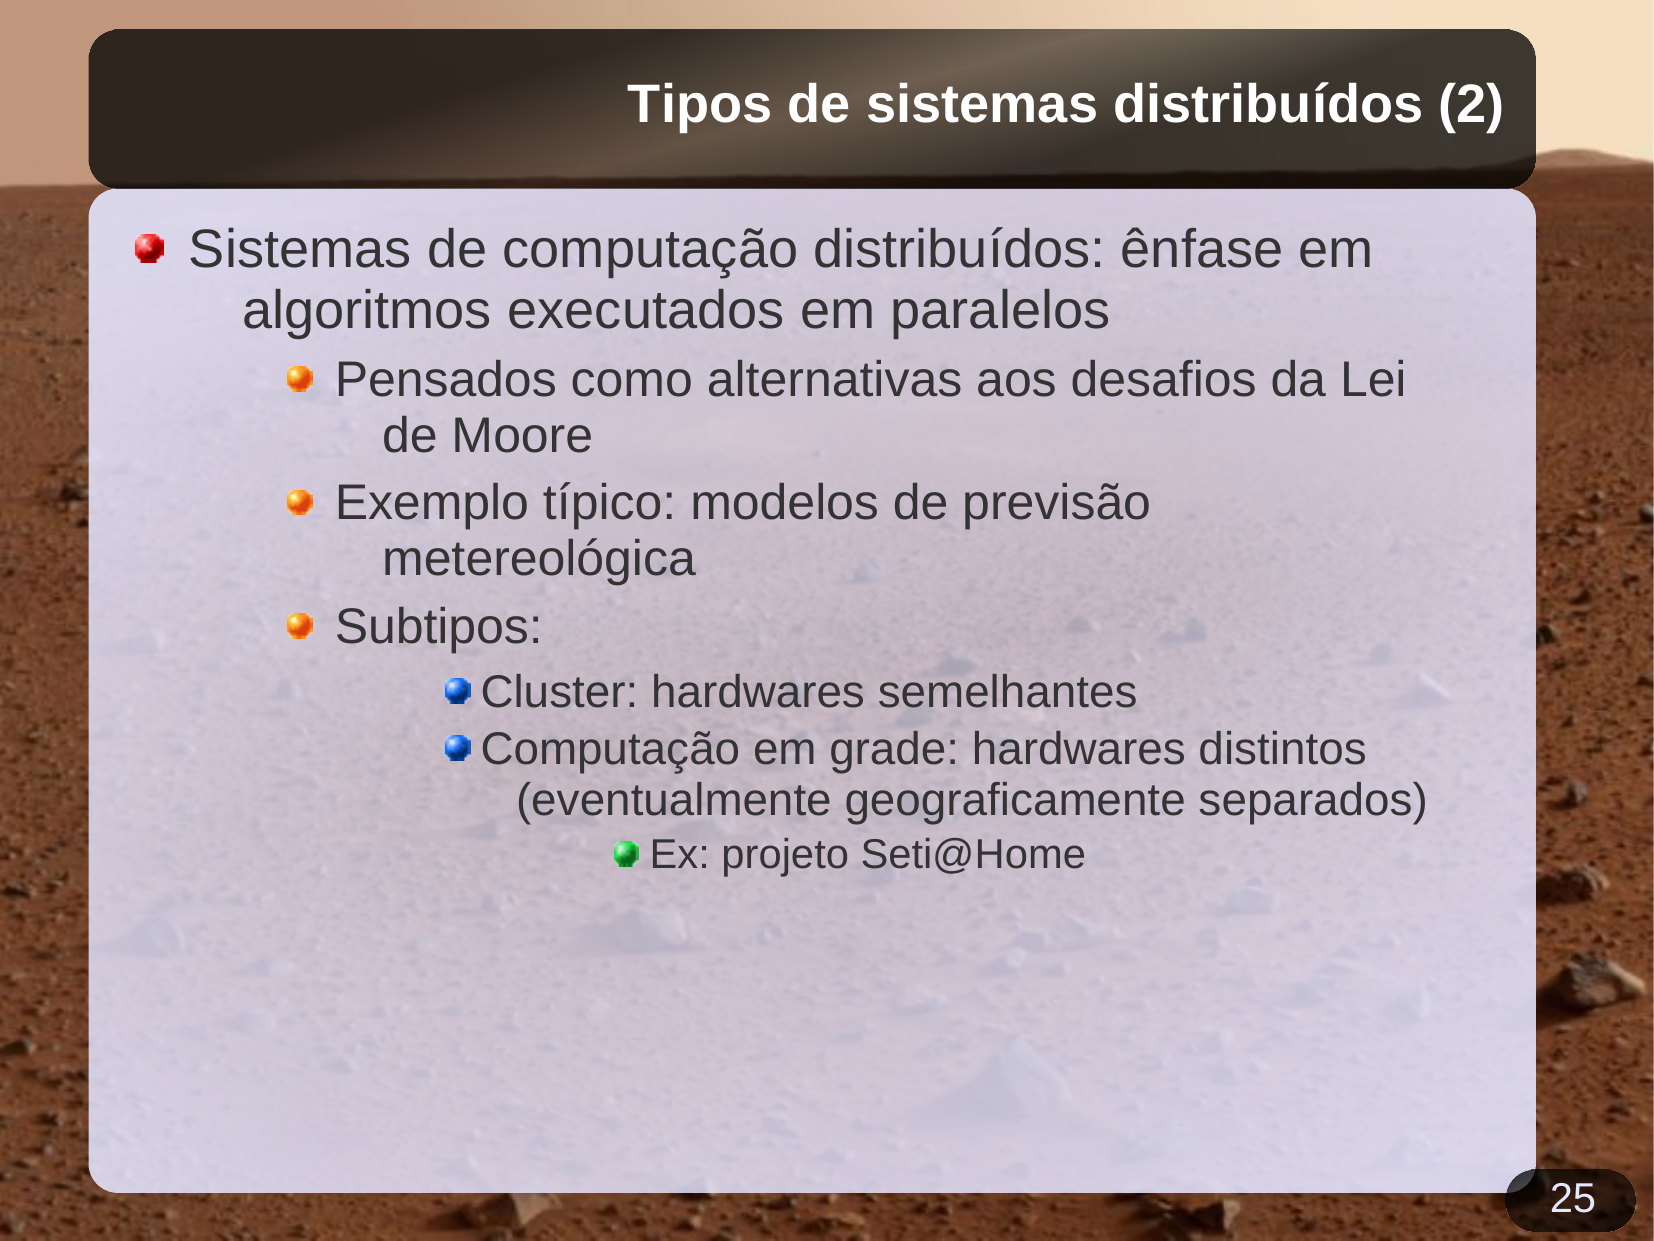

# Tipos de sistemas distribuídos (2)
Sistemas de computação distribuídos: ênfase em algoritmos executados em paralelos
Pensados como alternativas aos desafios da Lei de Moore
Exemplo típico: modelos de previsão metereológica
Subtipos:
Cluster: hardwares semelhantes
Computação em grade: hardwares distintos (eventualmente geograficamente separados)
Ex: projeto Seti@Home